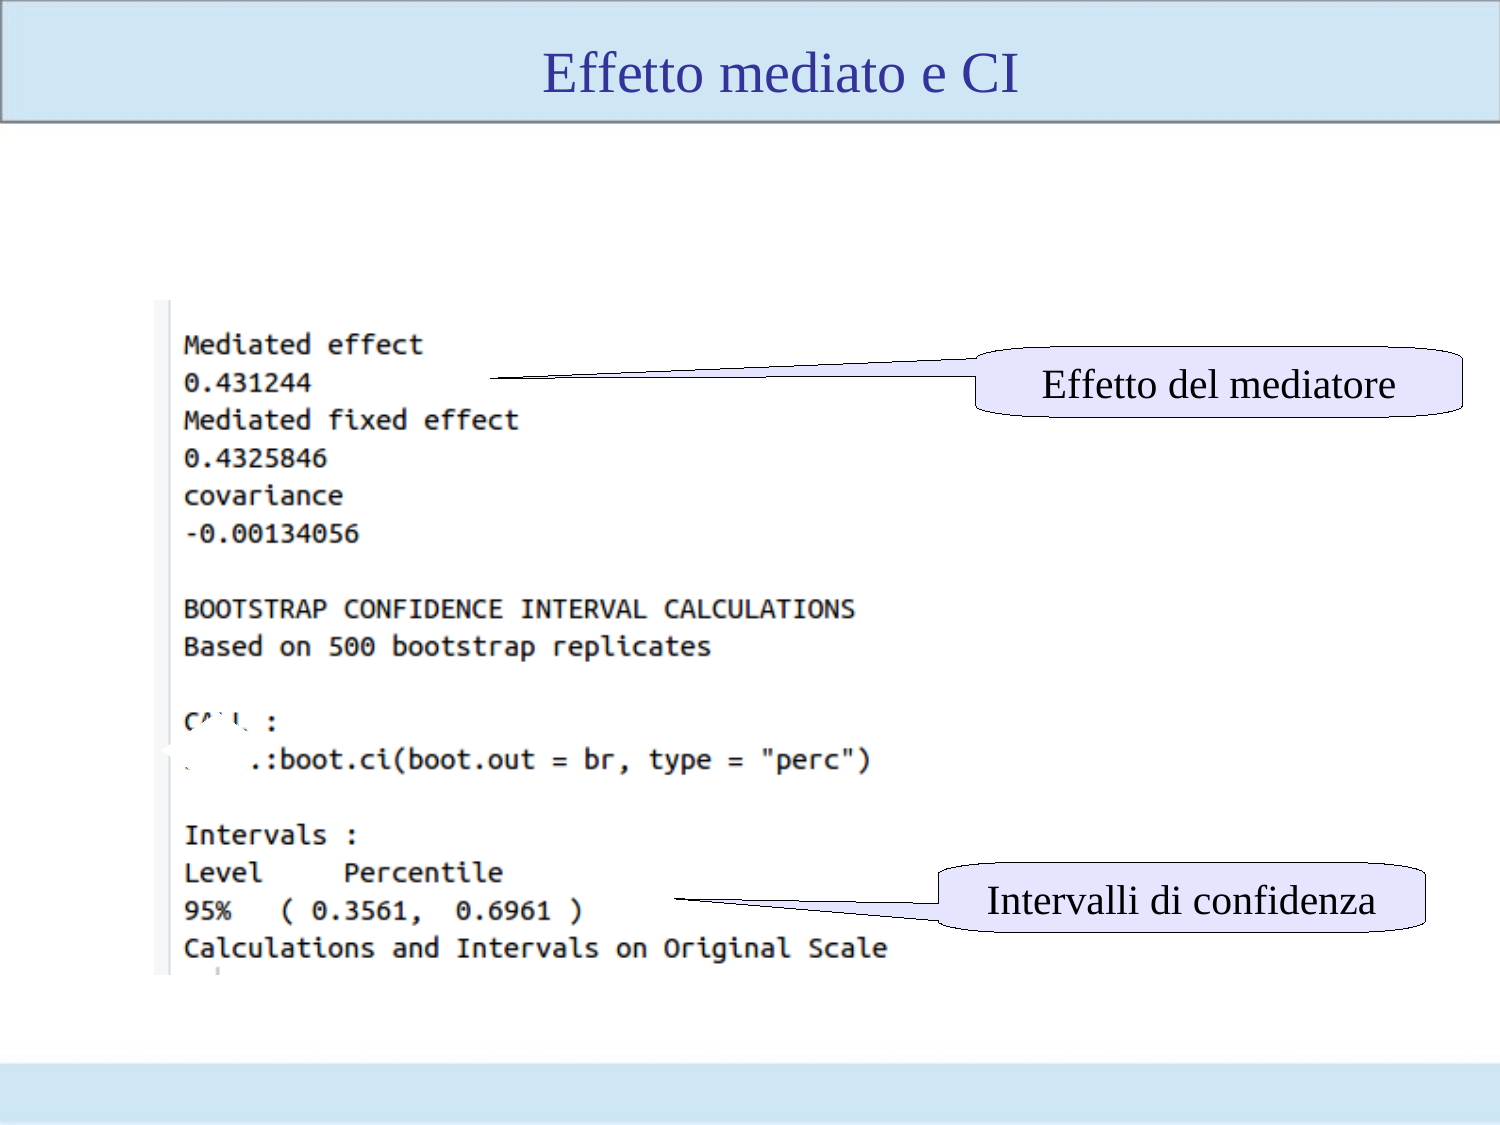

# Effetto mediato e CI
Effetto del mediatore
Intervalli di confidenza